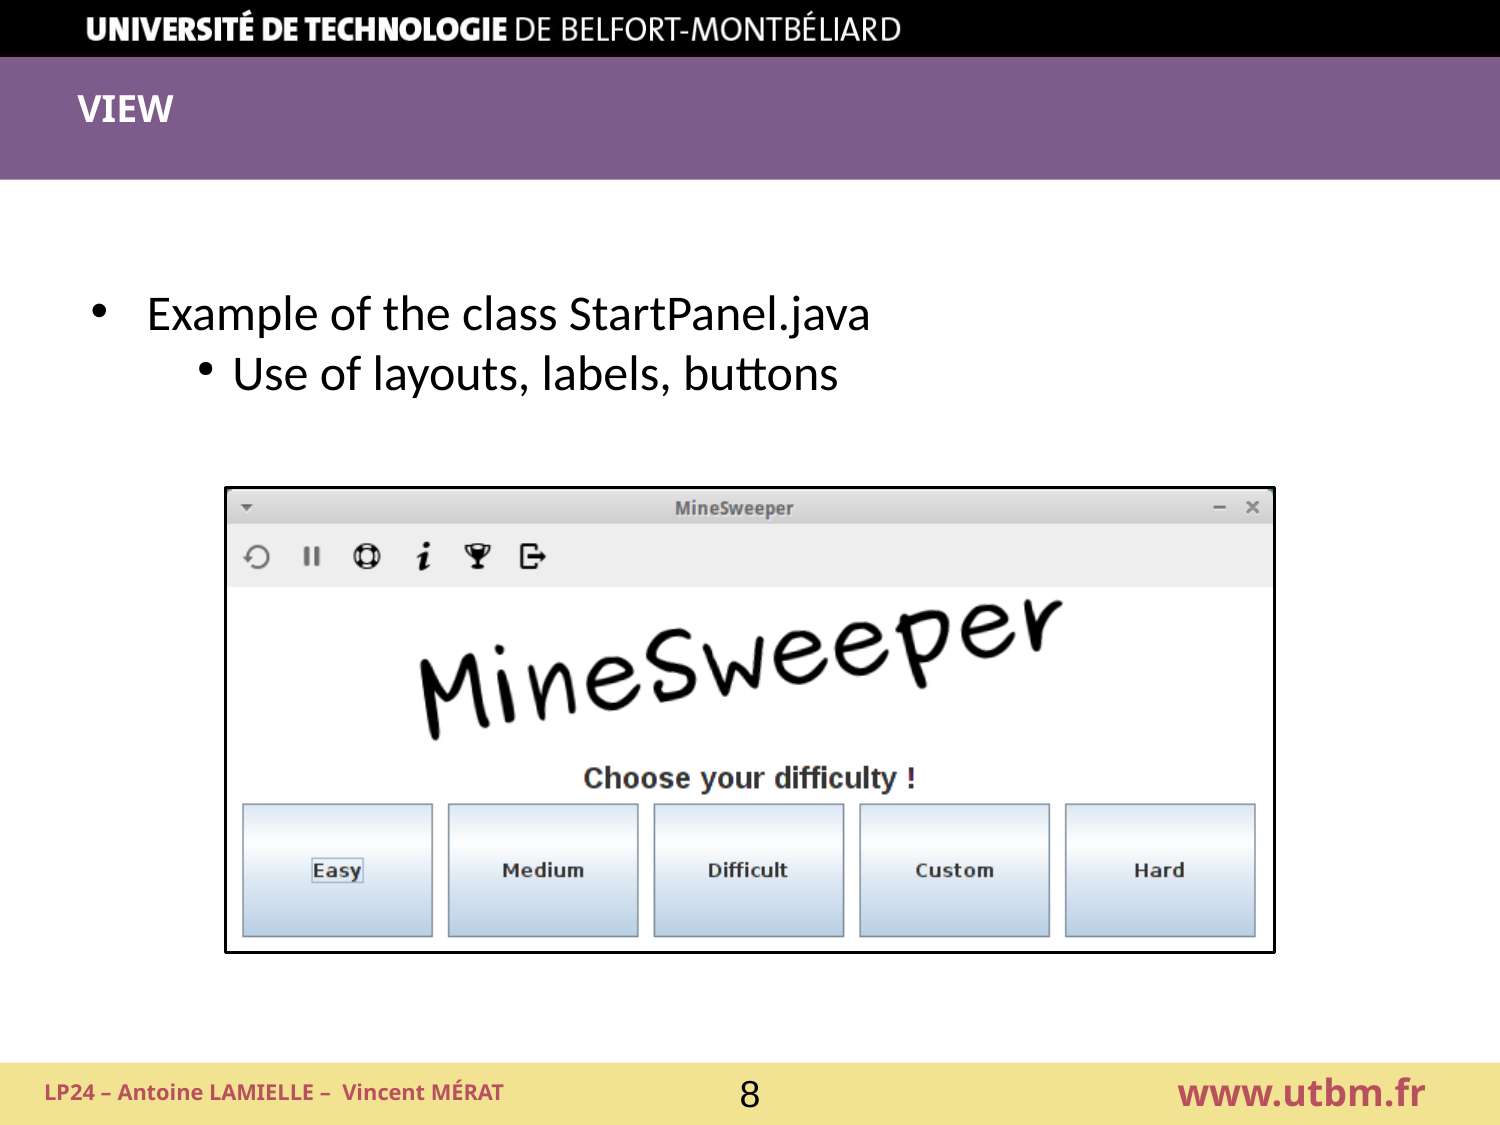

VIEW
Example of the class StartPanel.java
Use of layouts, labels, buttons
www.utbm.fr
LP24 – Antoine LAMIELLE – Vincent MÉRAT